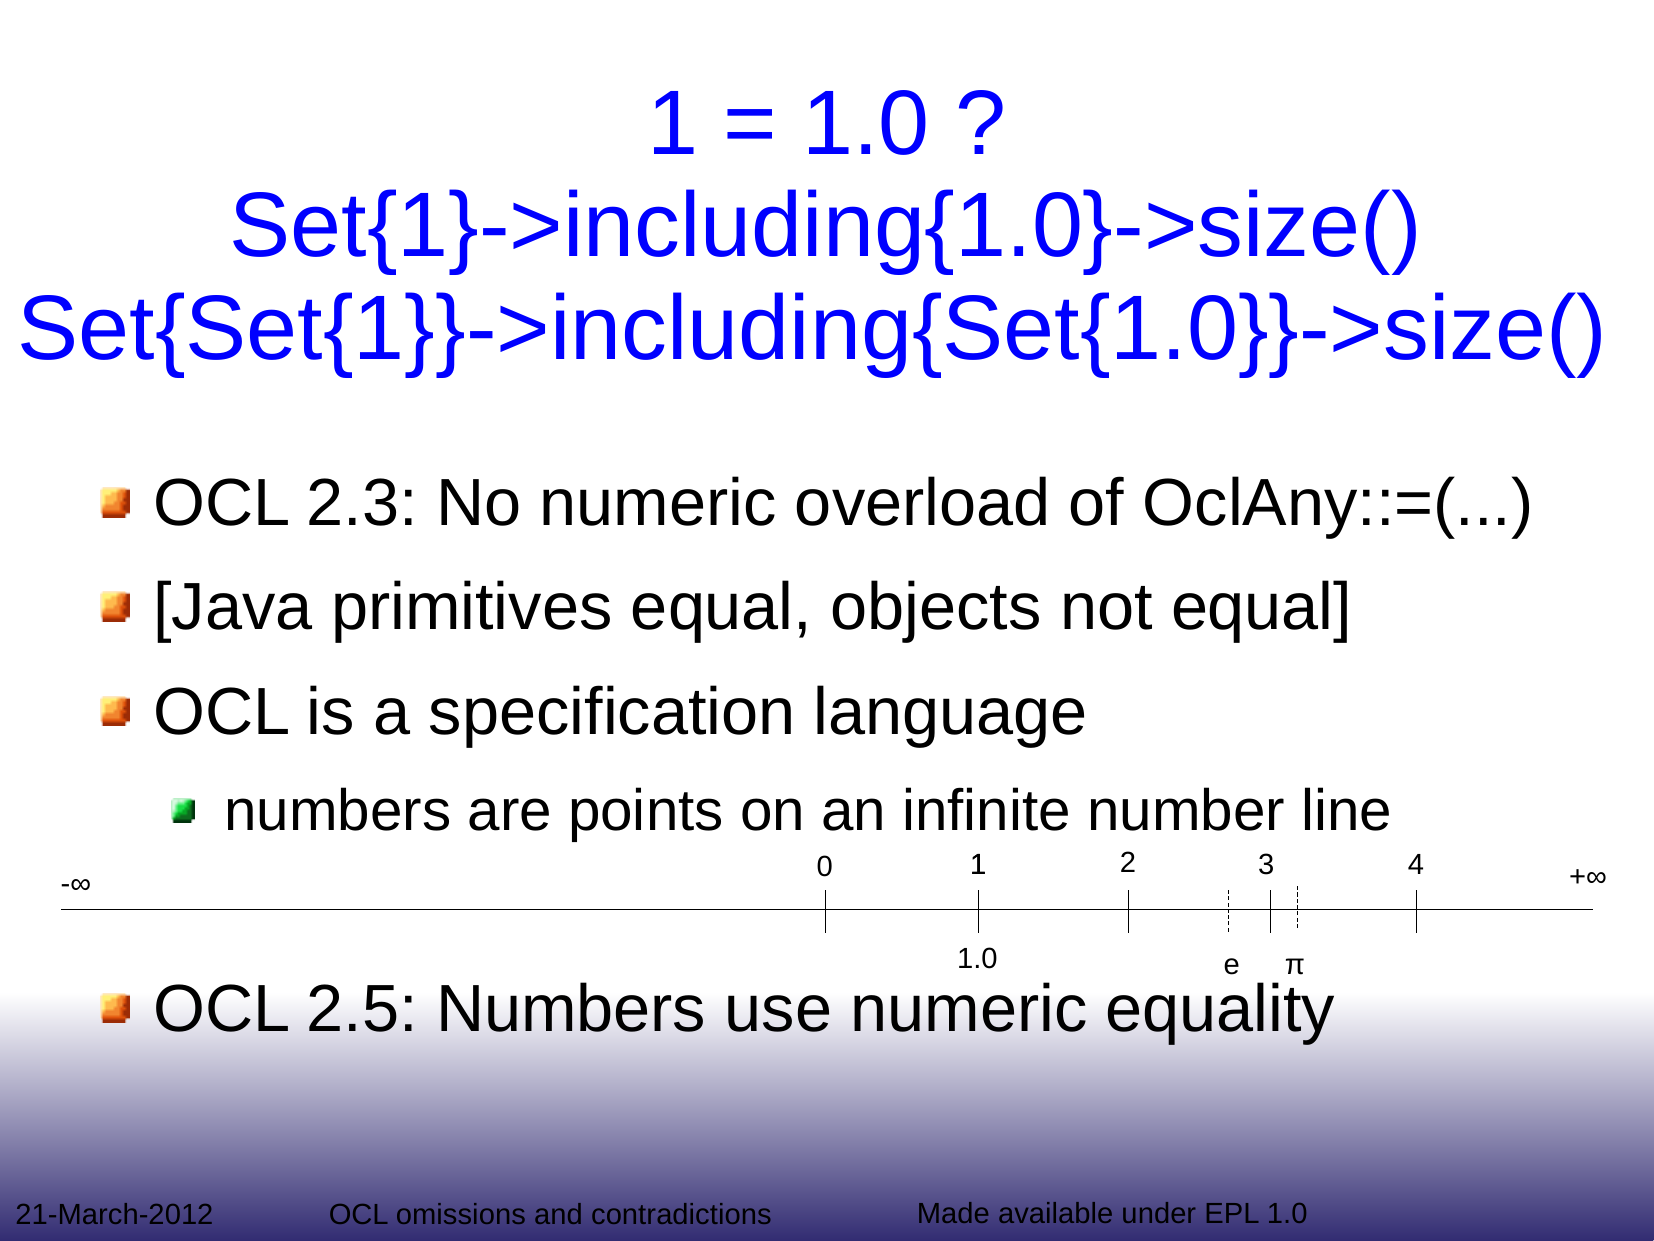

# 1 = 1.0 ? Set{1}->including{1.0}->size() Set{Set{1}}->including{Set{1.0}}->size()
OCL 2.3: No numeric overload of OclAny::=(...)
[Java primitives equal, objects not equal]
OCL is a specification language
numbers are points on an infinite number line
OCL 2.5: Numbers use numeric equality
2
1
1
3
4
0
+∞
-∞
1.0
e
π
21-March-2012
OCL omissions and contradictions